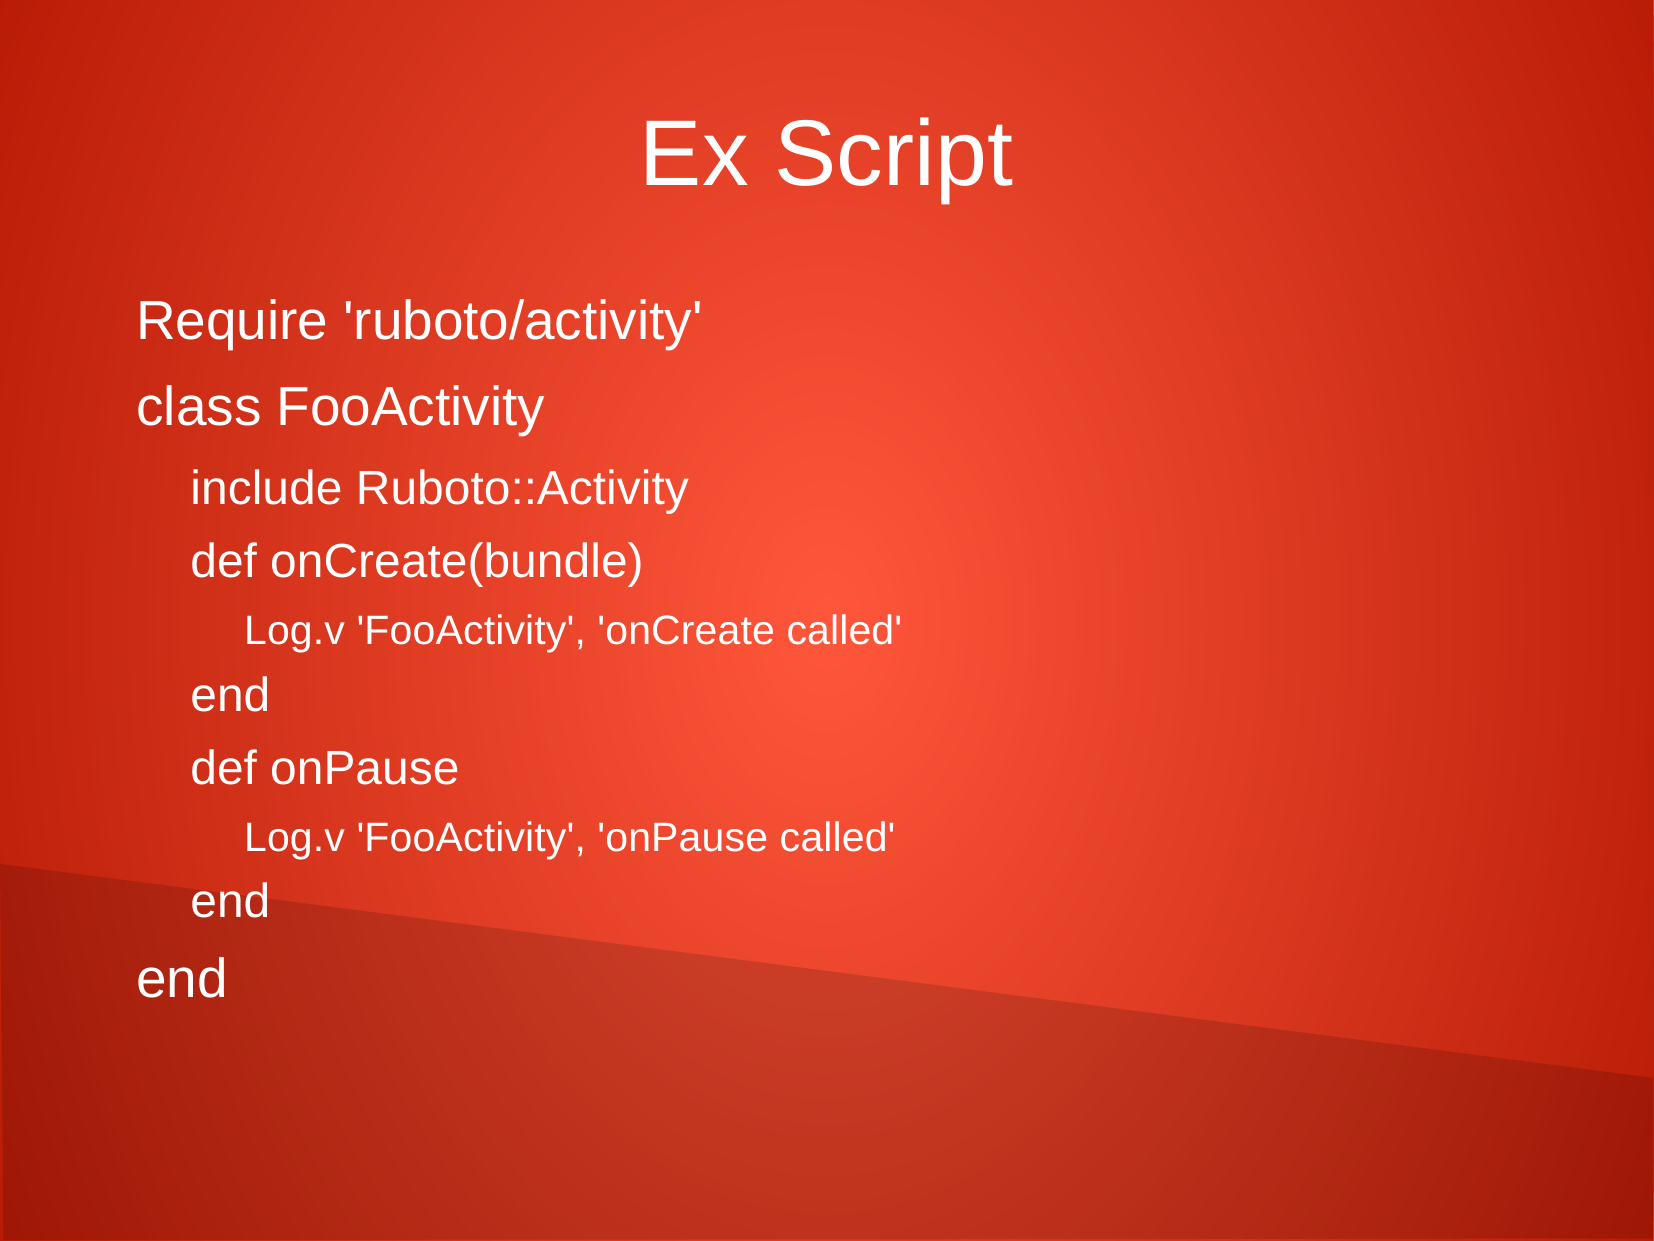

# Ex Script
Require 'ruboto/activity'
class FooActivity
include Ruboto::Activity
def onCreate(bundle)
Log.v 'FooActivity', 'onCreate called'
end
def onPause
Log.v 'FooActivity', 'onPause called'
end
end